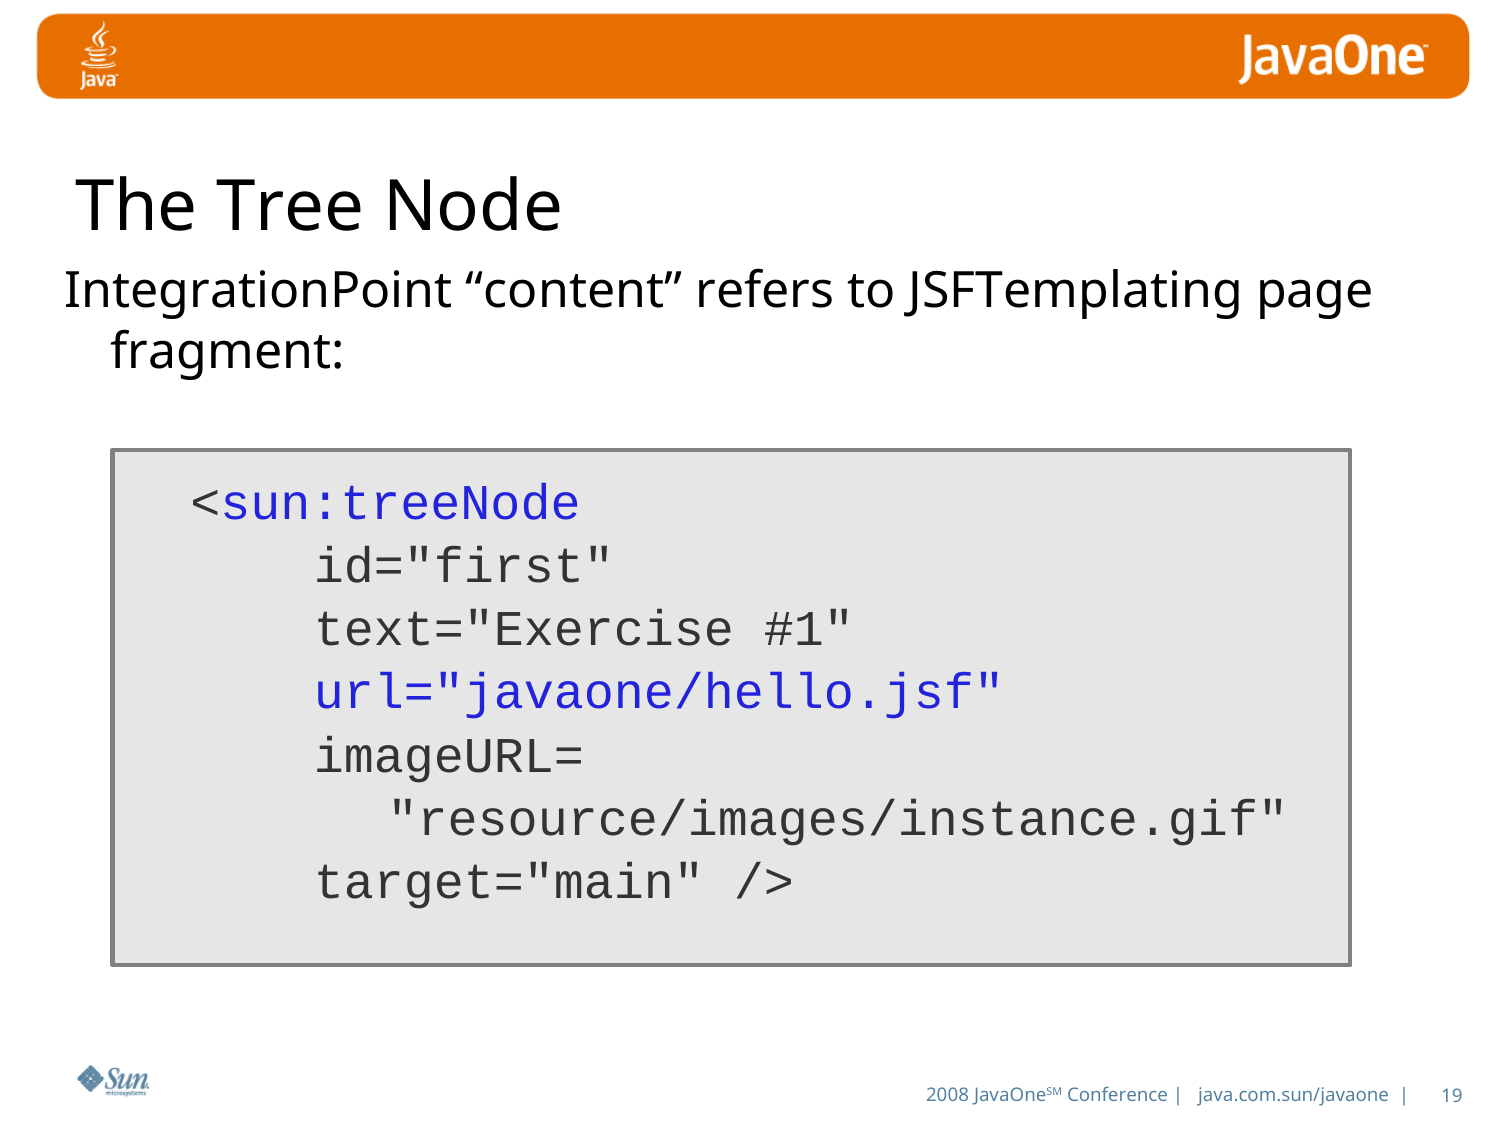

# The Tree Node
IntegrationPoint “content” refers to JSFTemplating page fragment:
<sun:treeNode
	id="first"
	text="Exercise #1"
	url="javaone/hello.jsf"
	imageURL=
		"resource/images/instance.gif"
	target="main" />